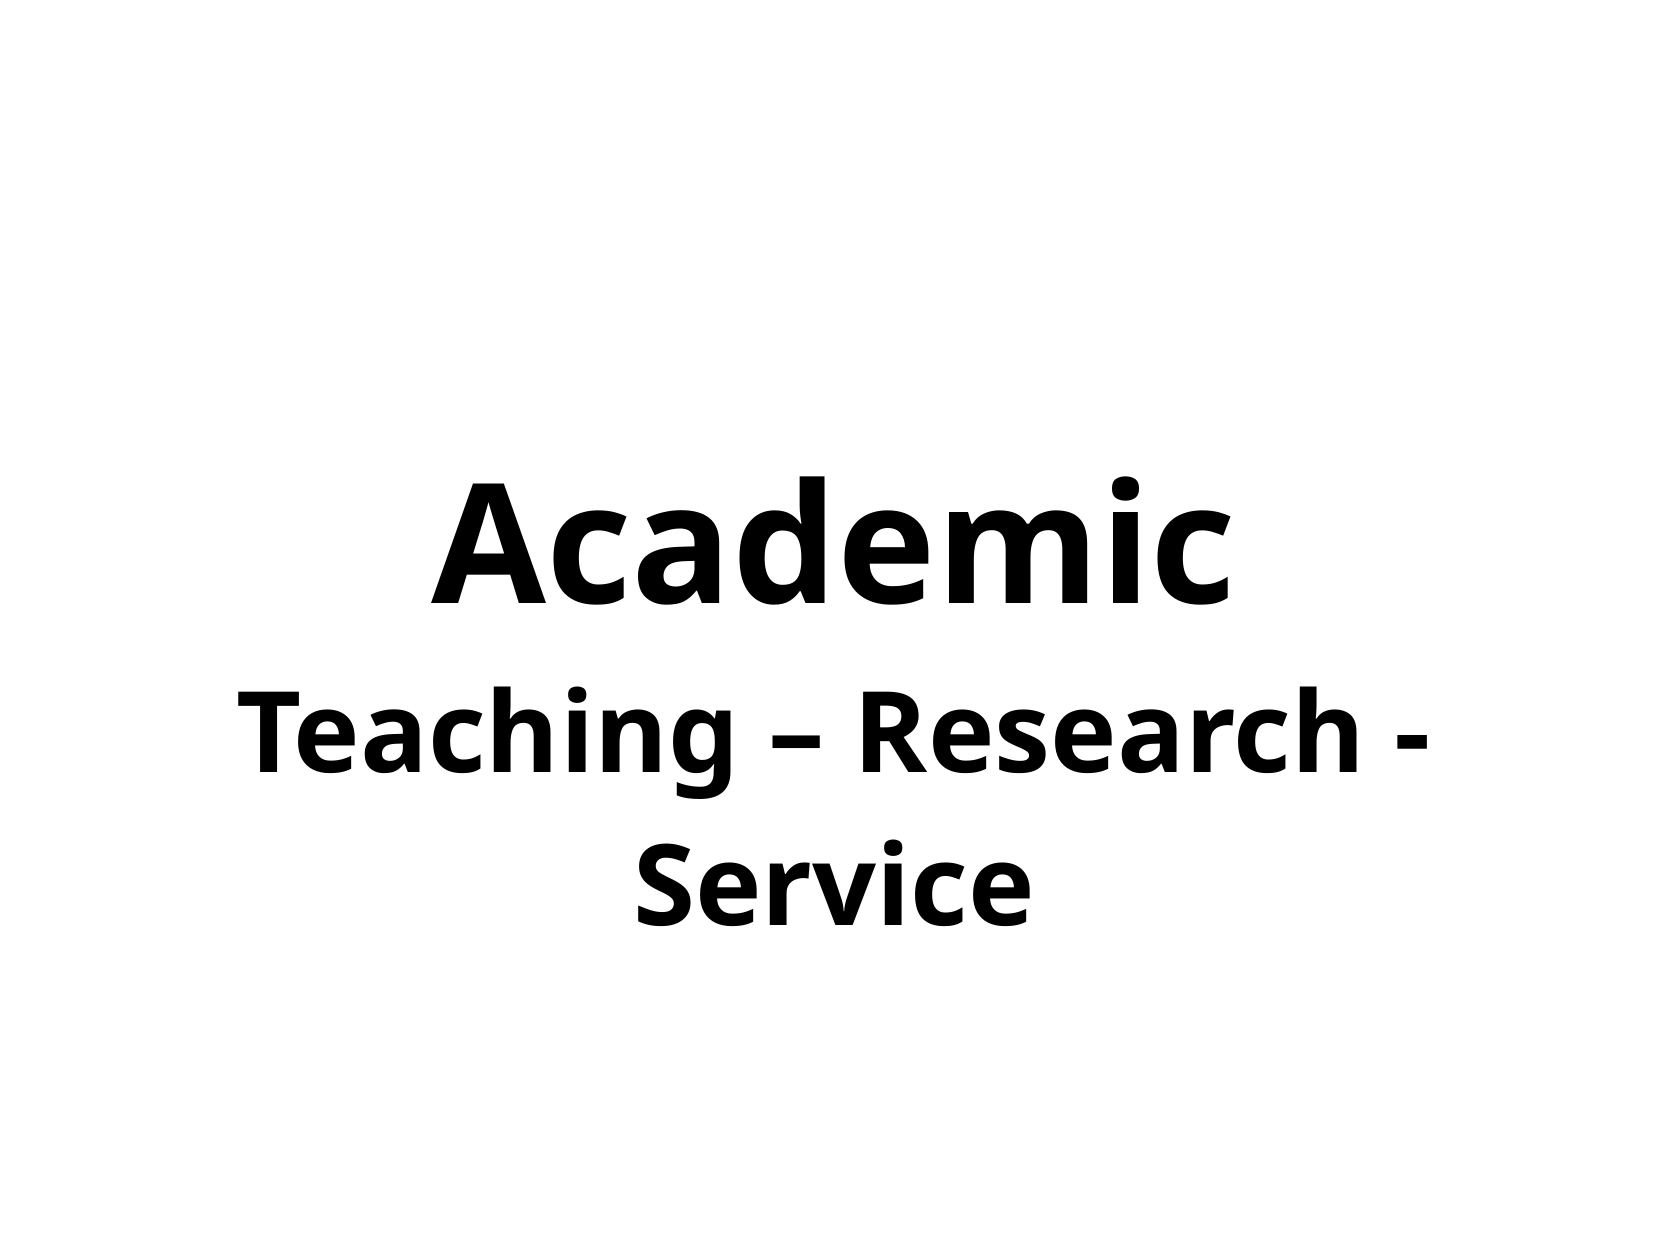

# Academic Teaching – Research - Service